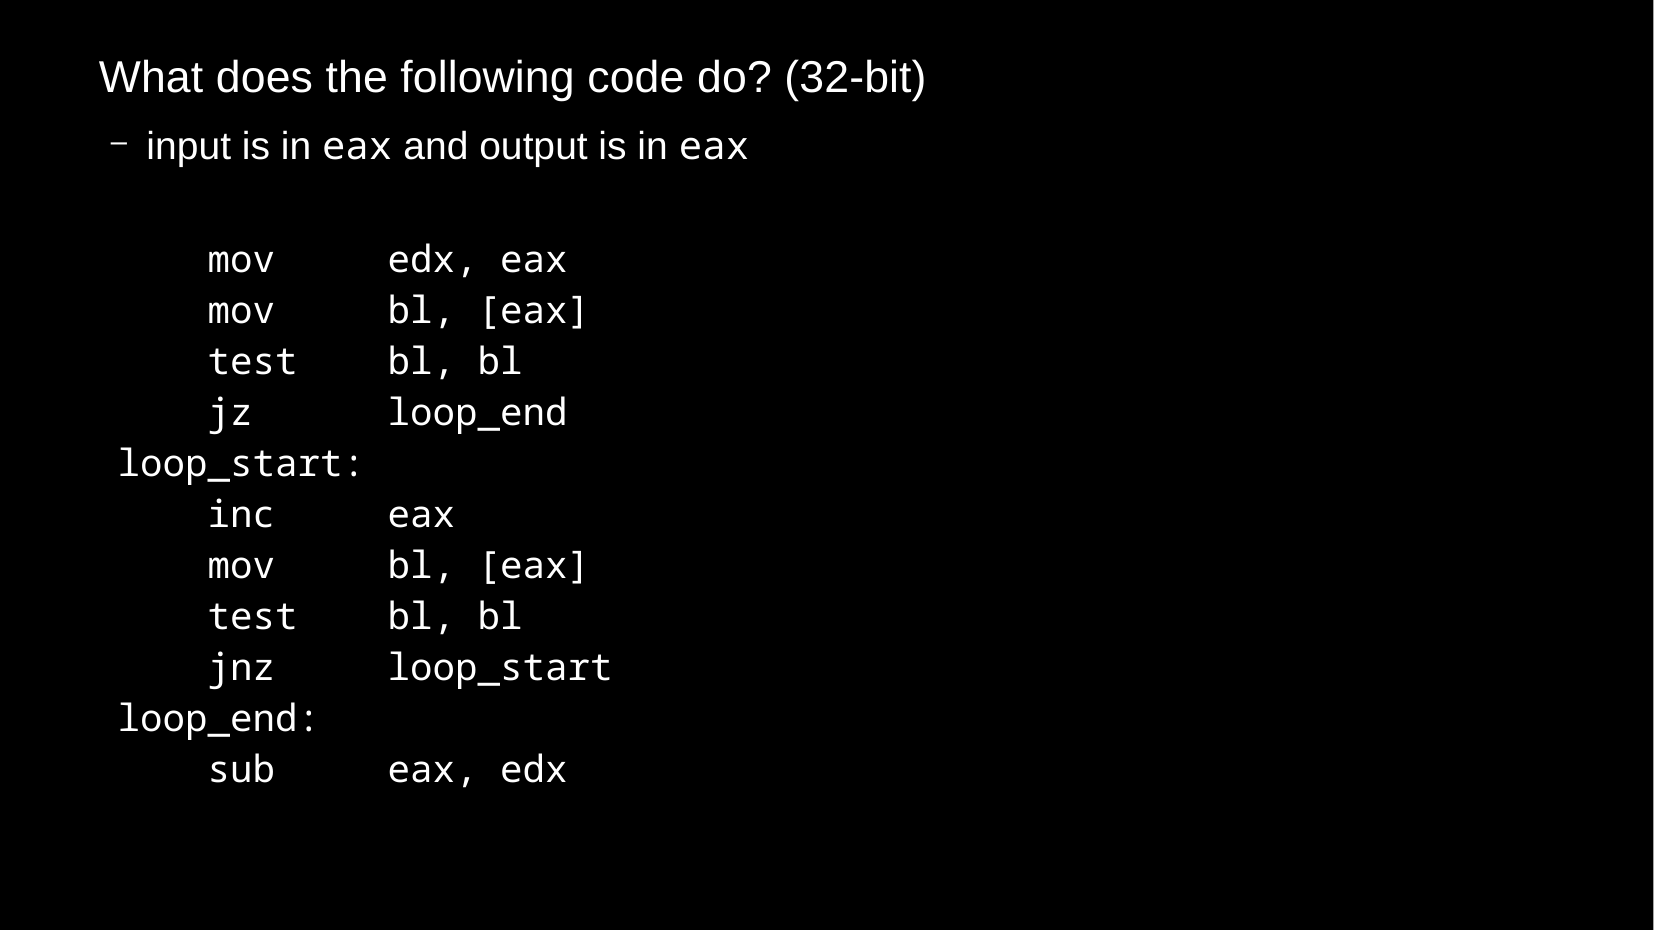

# What does the following code do? (32-bit)
input is in eax and output is in eax
 mov edx, eax
 mov bl, [eax]
 test bl, bl
 jz loop_end
loop_start:
 inc eax
 mov bl, [eax]
 test bl, bl
 jnz loop_start
loop_end:
 sub eax, edx